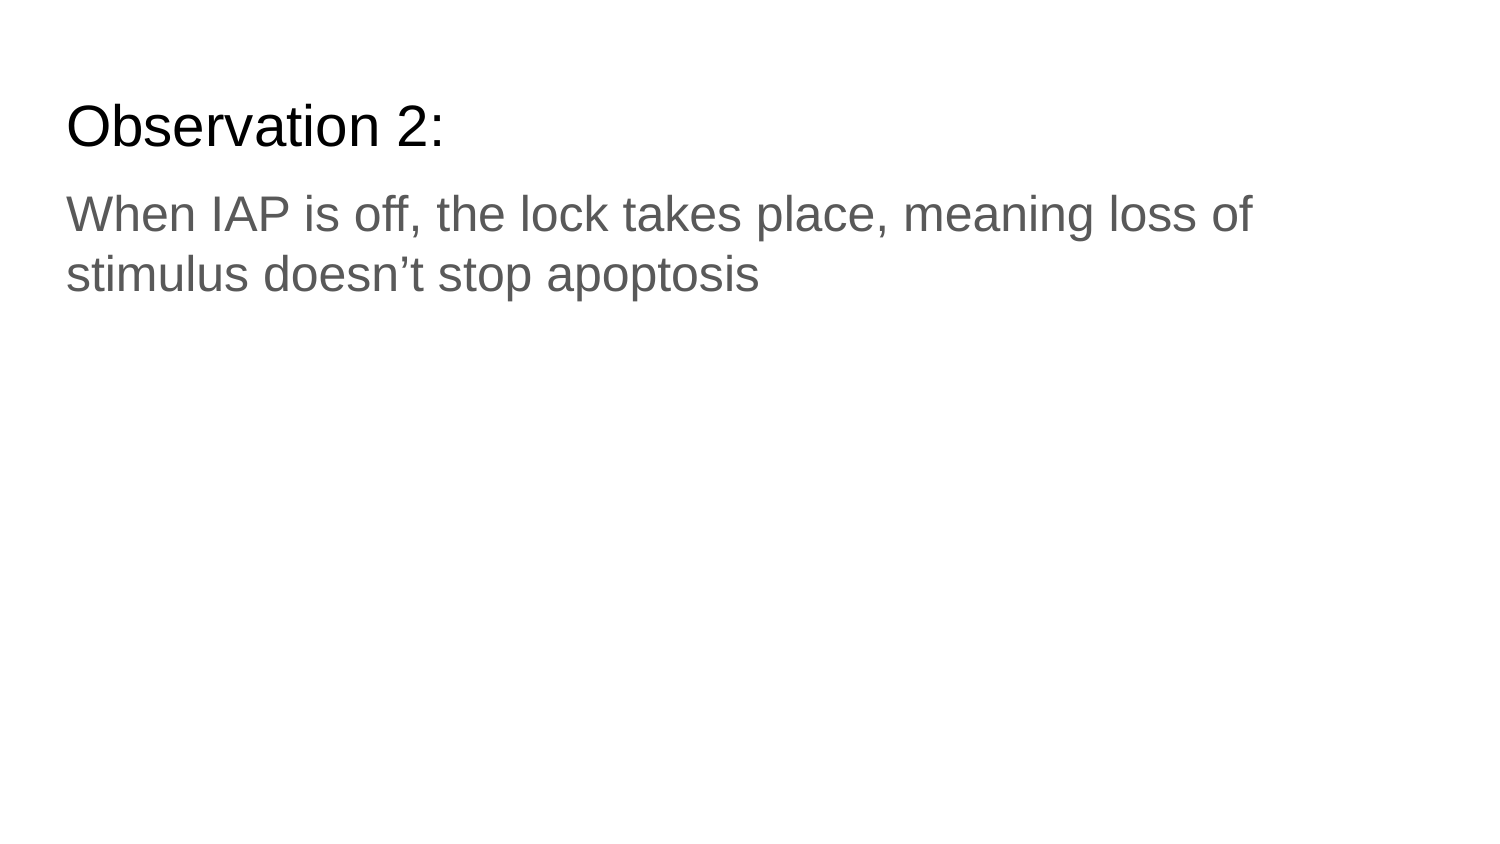

# Observation 2:
When IAP is off, the lock takes place, meaning loss of stimulus doesn’t stop apoptosis